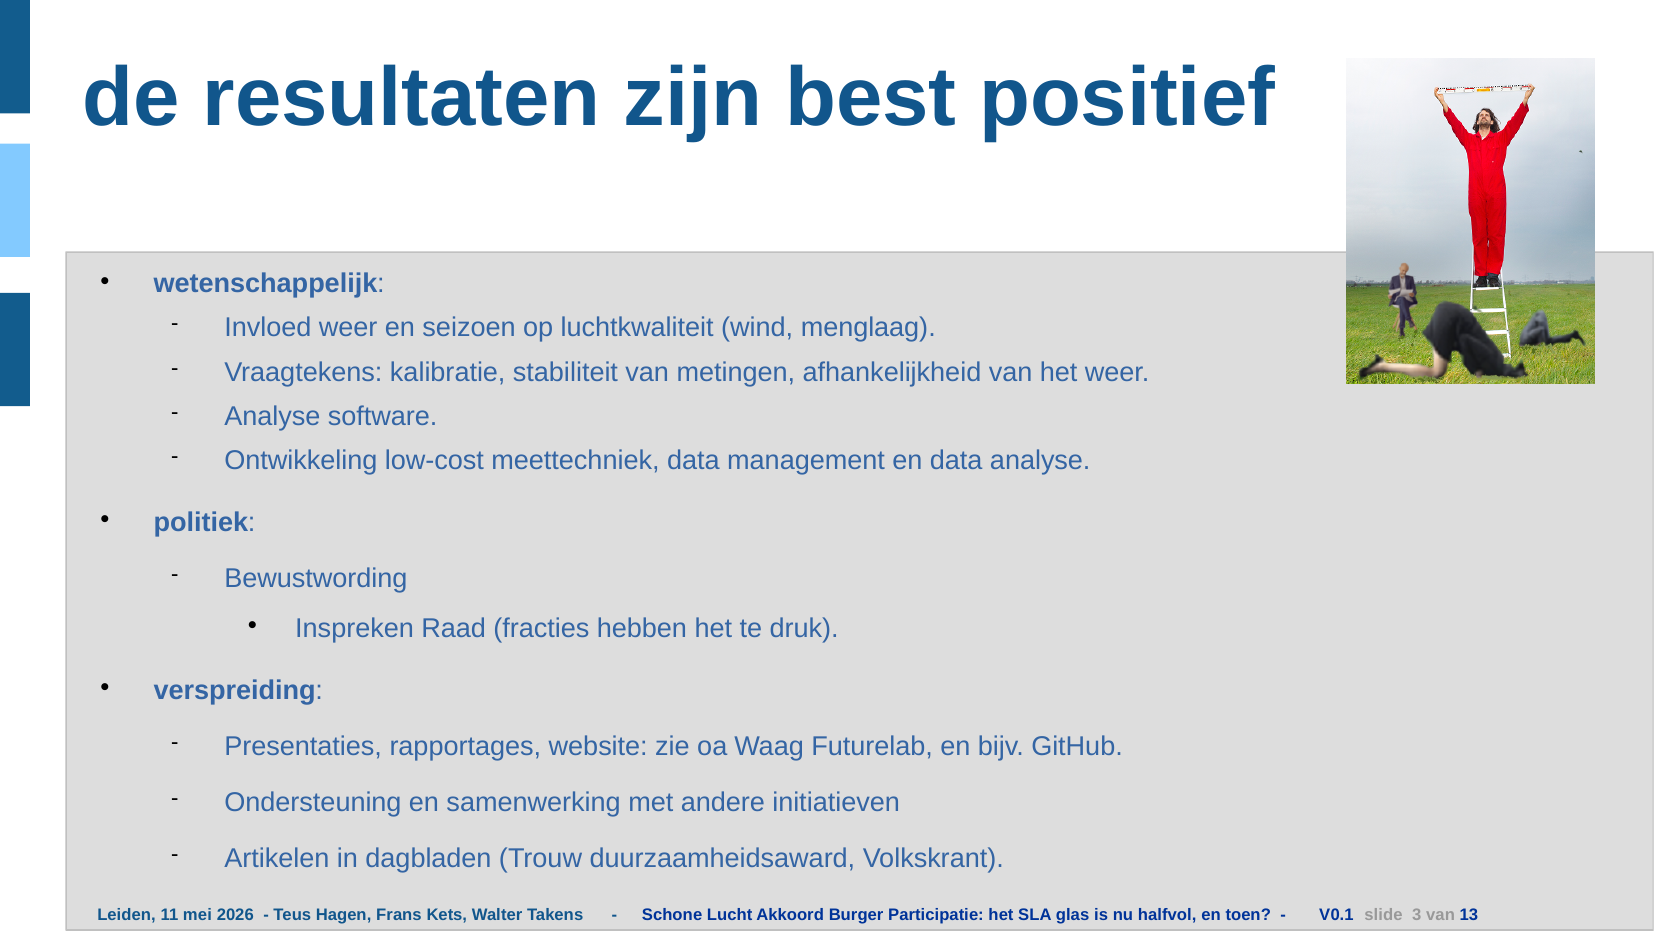

# de resultaten zijn best positief
wetenschappelijk:
Invloed weer en seizoen op luchtkwaliteit (wind, menglaag).
Vraagtekens: kalibratie, stabiliteit van metingen, afhankelijkheid van het weer.
Analyse software.
Ontwikkeling low-cost meettechniek, data management en data analyse.
politiek:
Bewustwording
Inspreken Raad (fracties hebben het te druk).
verspreiding:
Presentaties, rapportages, website: zie oa Waag Futurelab, en bijv. GitHub.
Ondersteuning en samenwerking met andere initiatieven
Artikelen in dagbladen (Trouw duurzaamheidsaward, Volkskrant).